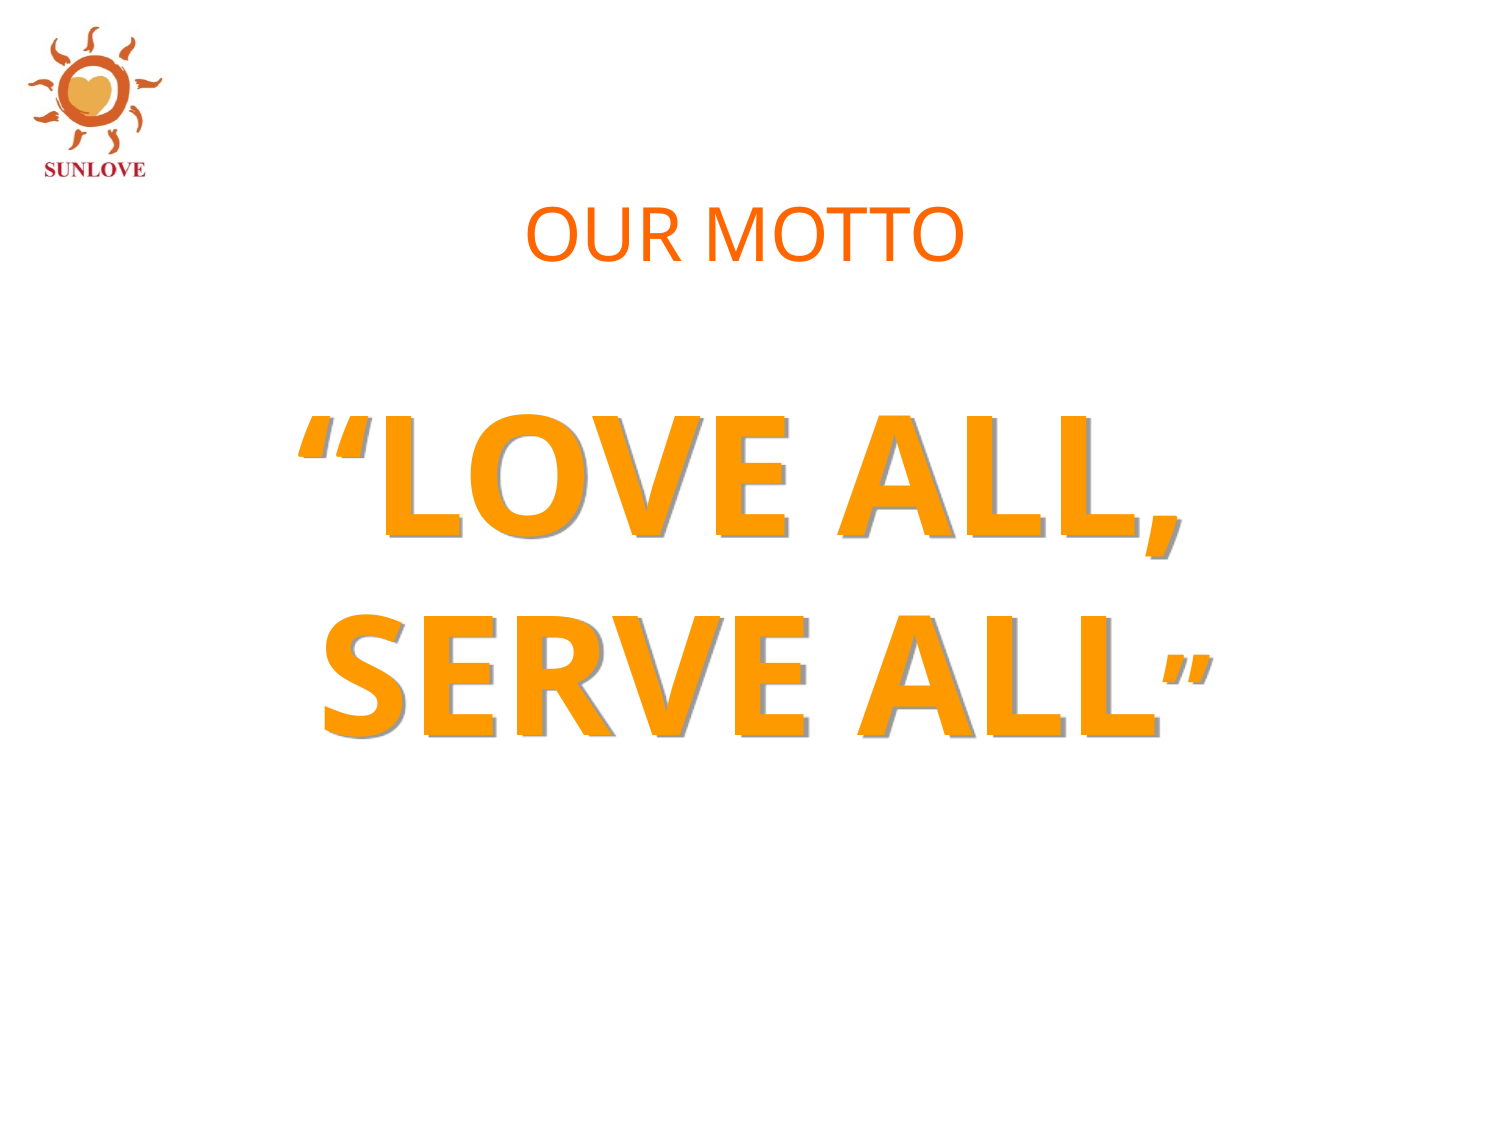

# OUR MOTTO
“LOVE ALL,
SERVE ALL”